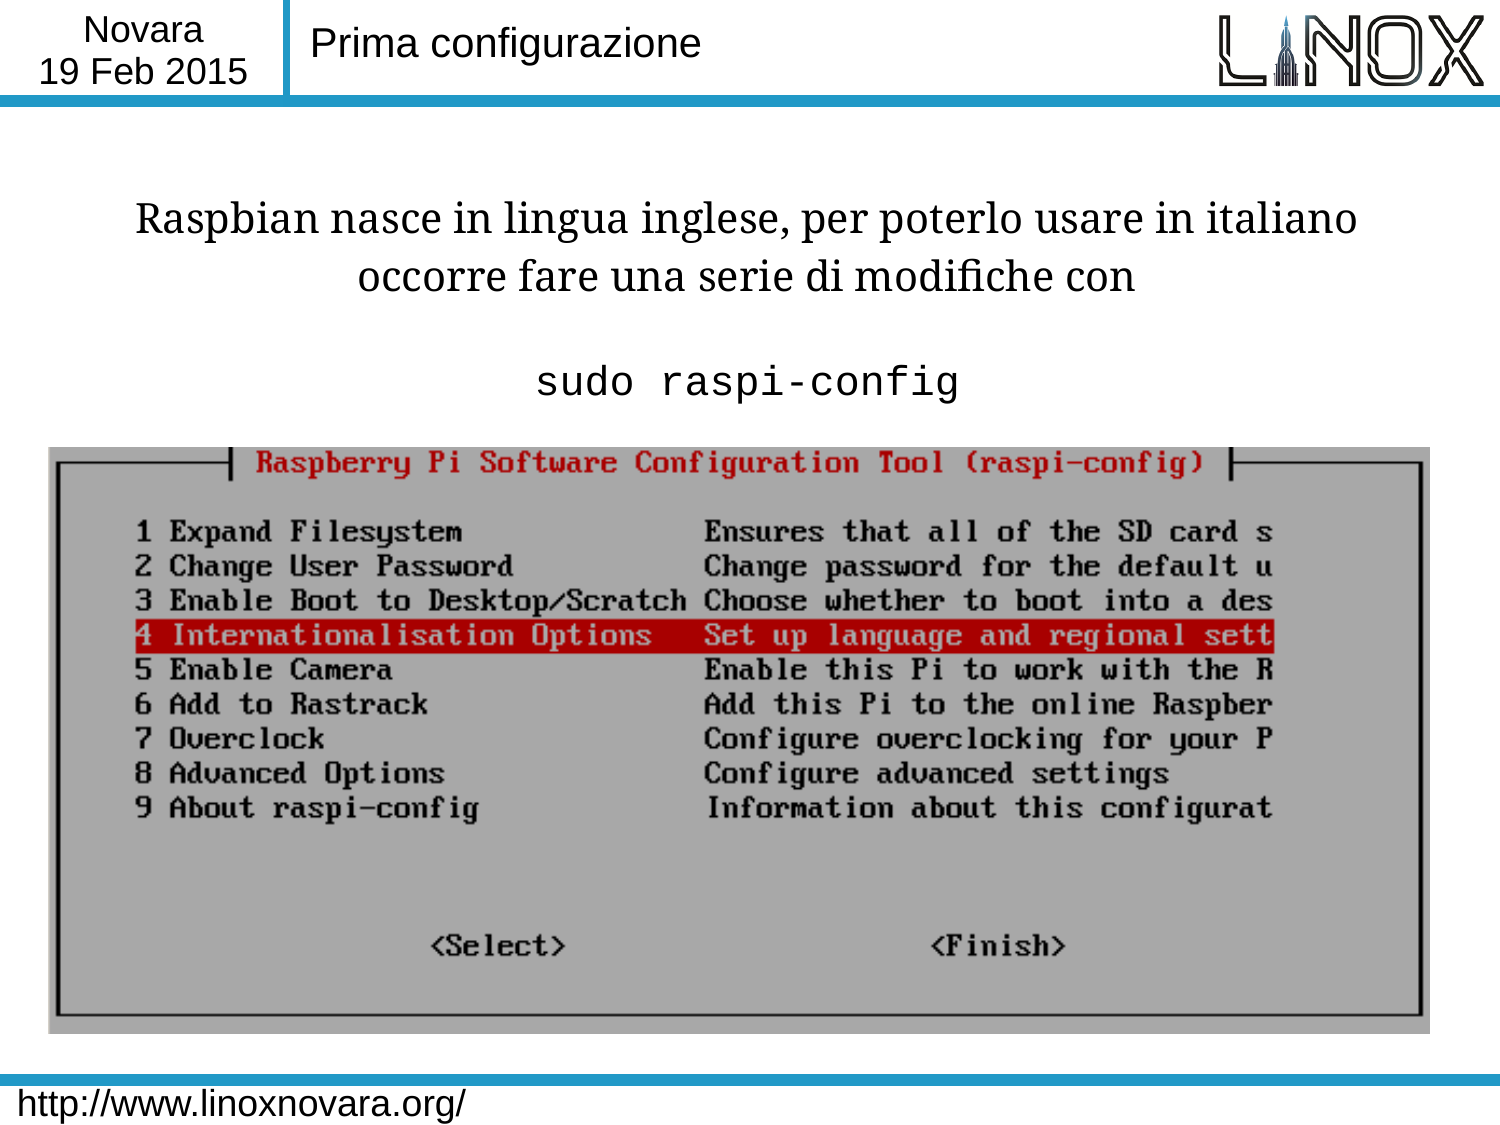

# Prima configurazione
Raspbian nasce in lingua inglese, per poterlo usare in italiano occorre fare una serie di modifiche con
sudo raspi-config